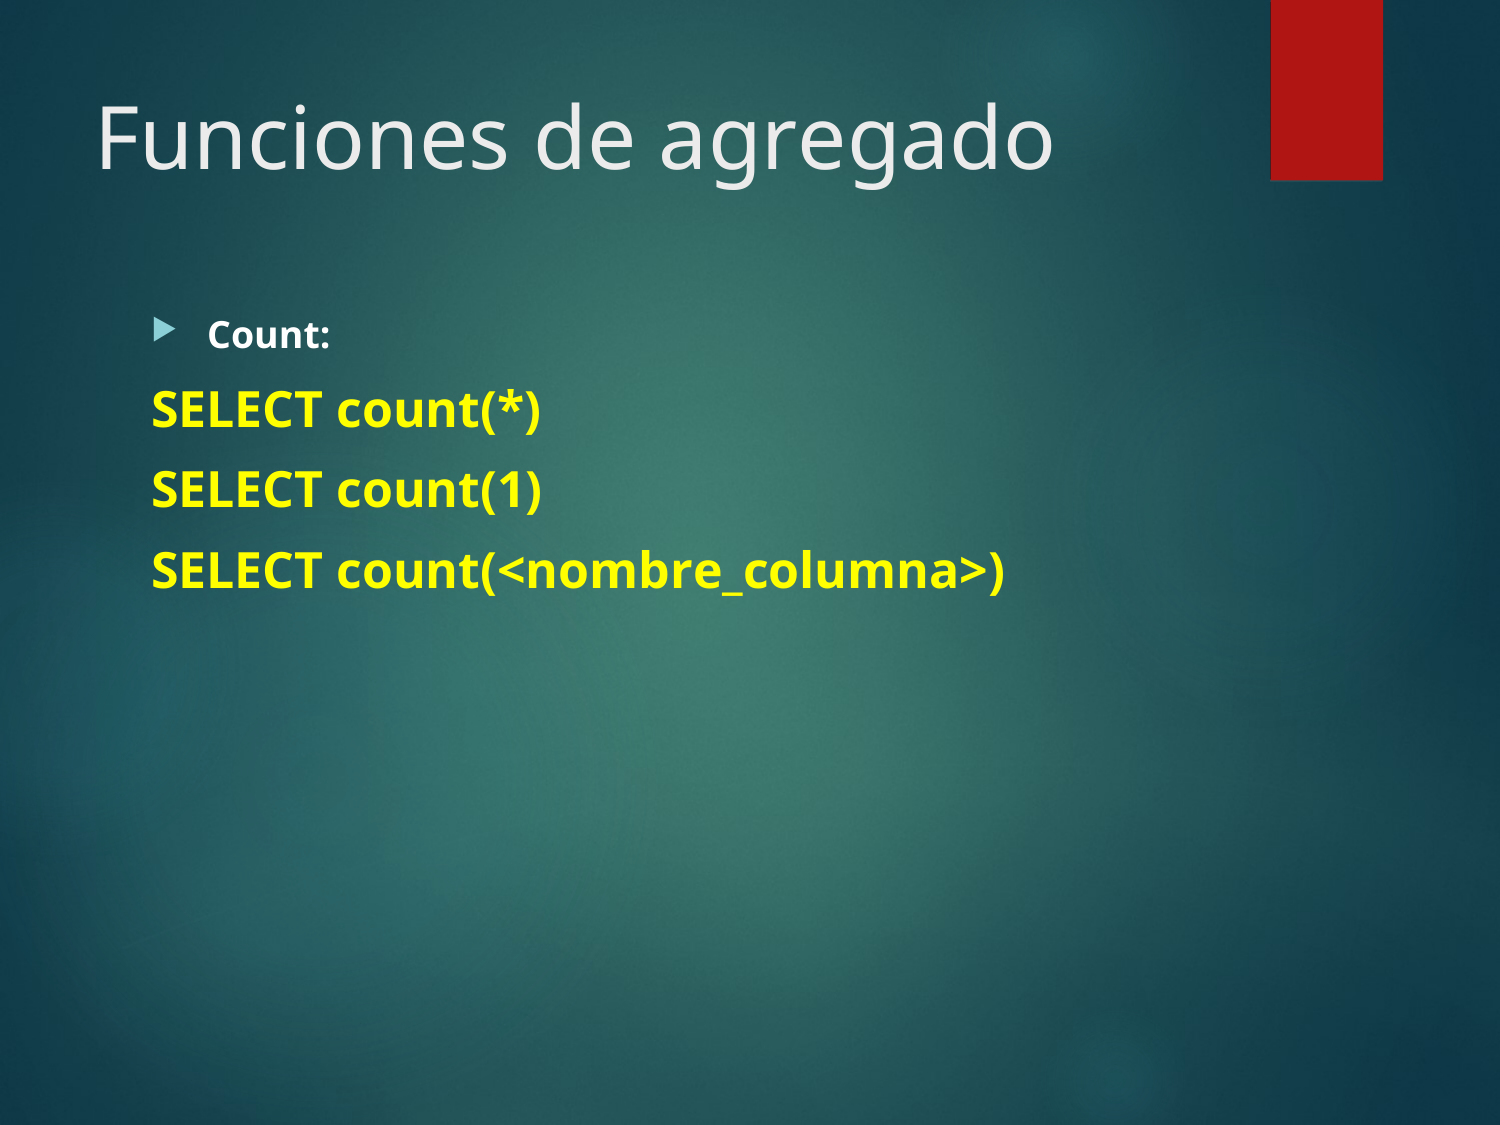

# Funciones de agregado
Count:
SELECT count(*)
SELECT count(1)
SELECT count(<nombre_columna>)